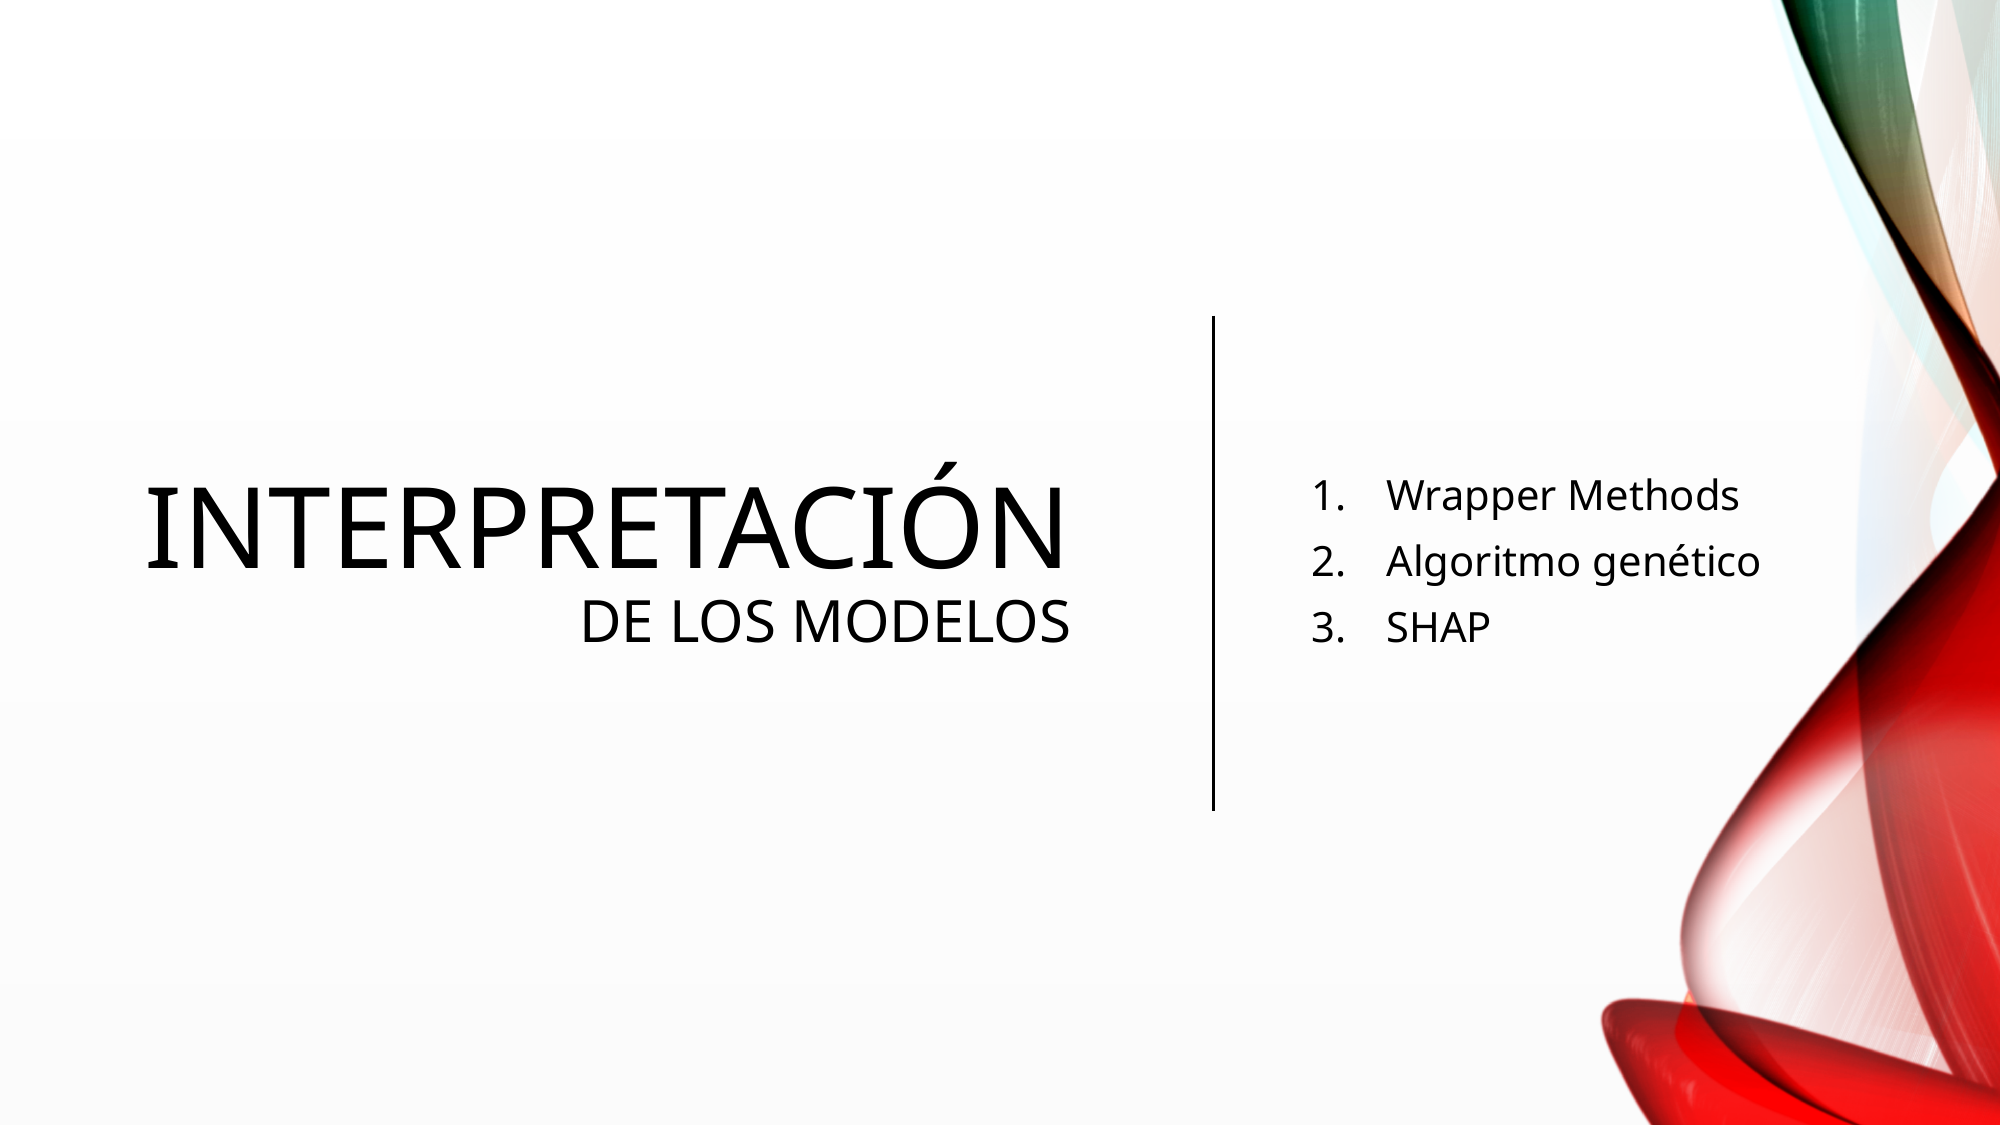

# Interpretación de los modelos
Wrapper Methods
Algoritmo genético
SHAP